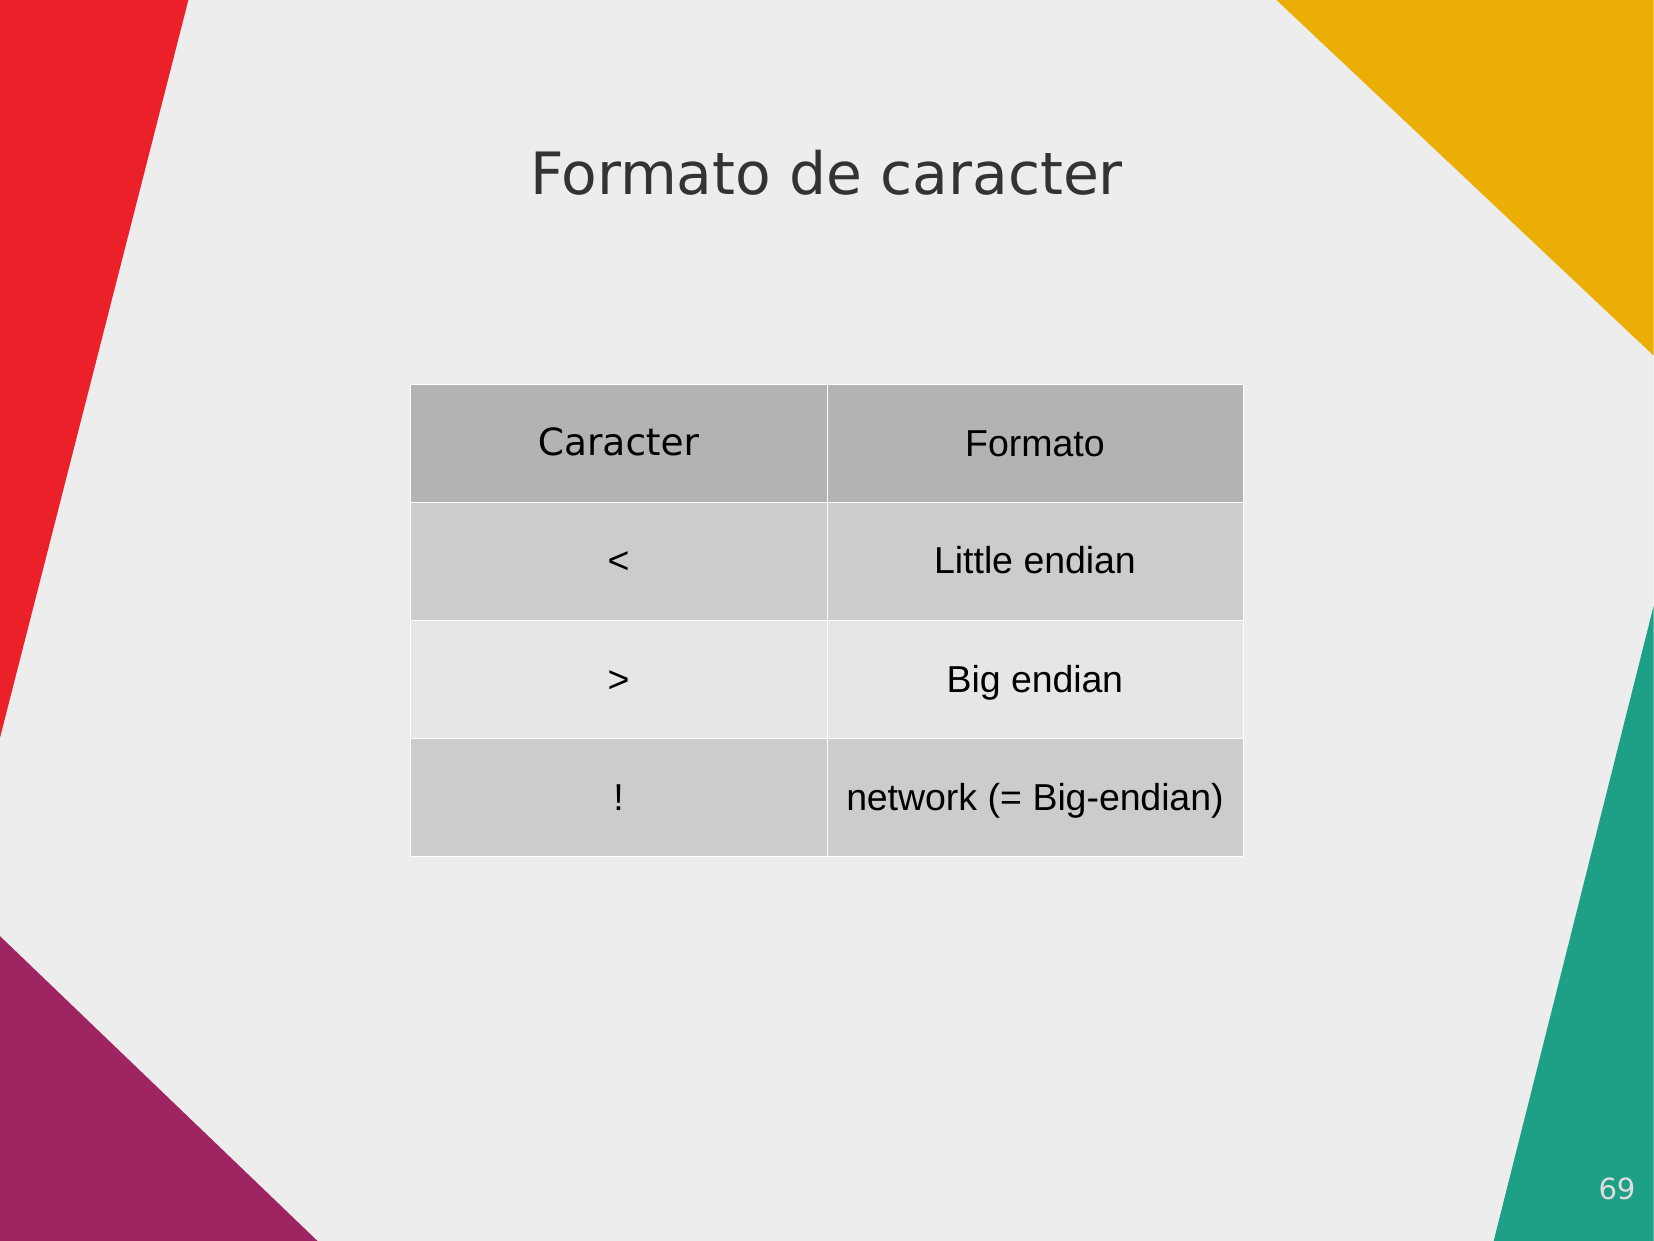

Formato de caracter
| Caracter | Formato |
| --- | --- |
| < | Little endian |
| > | Big endian |
| ! | network (= Big-endian) |
69